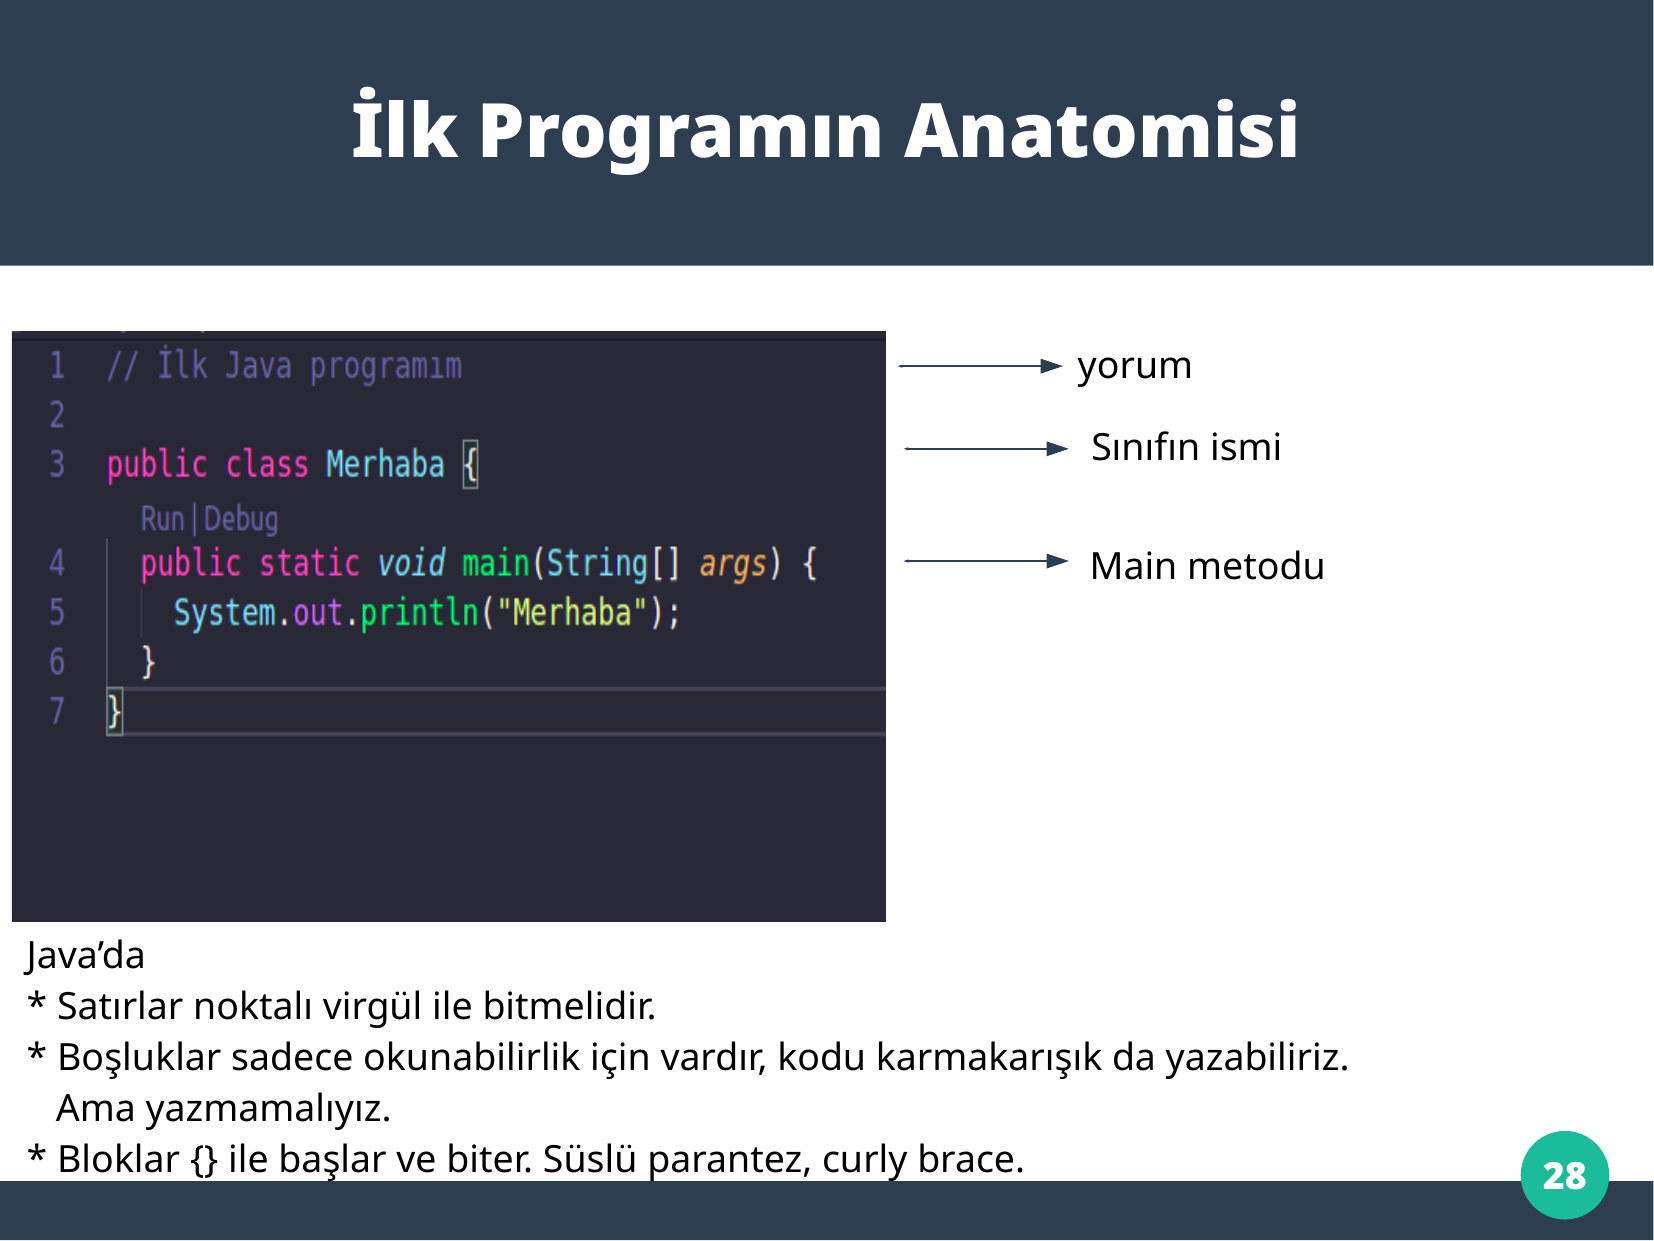

# İlk Programın Anatomisi
yorum
Sınıfın ismi
Main metodu
Java’da
* Satırlar noktalı virgül ile bitmelidir.
* Boşluklar sadece okunabilirlik için vardır, kodu karmakarışık da yazabiliriz.
 Ama yazmamalıyız.
* Bloklar {} ile başlar ve biter. Süslü parantez, curly brace.
28